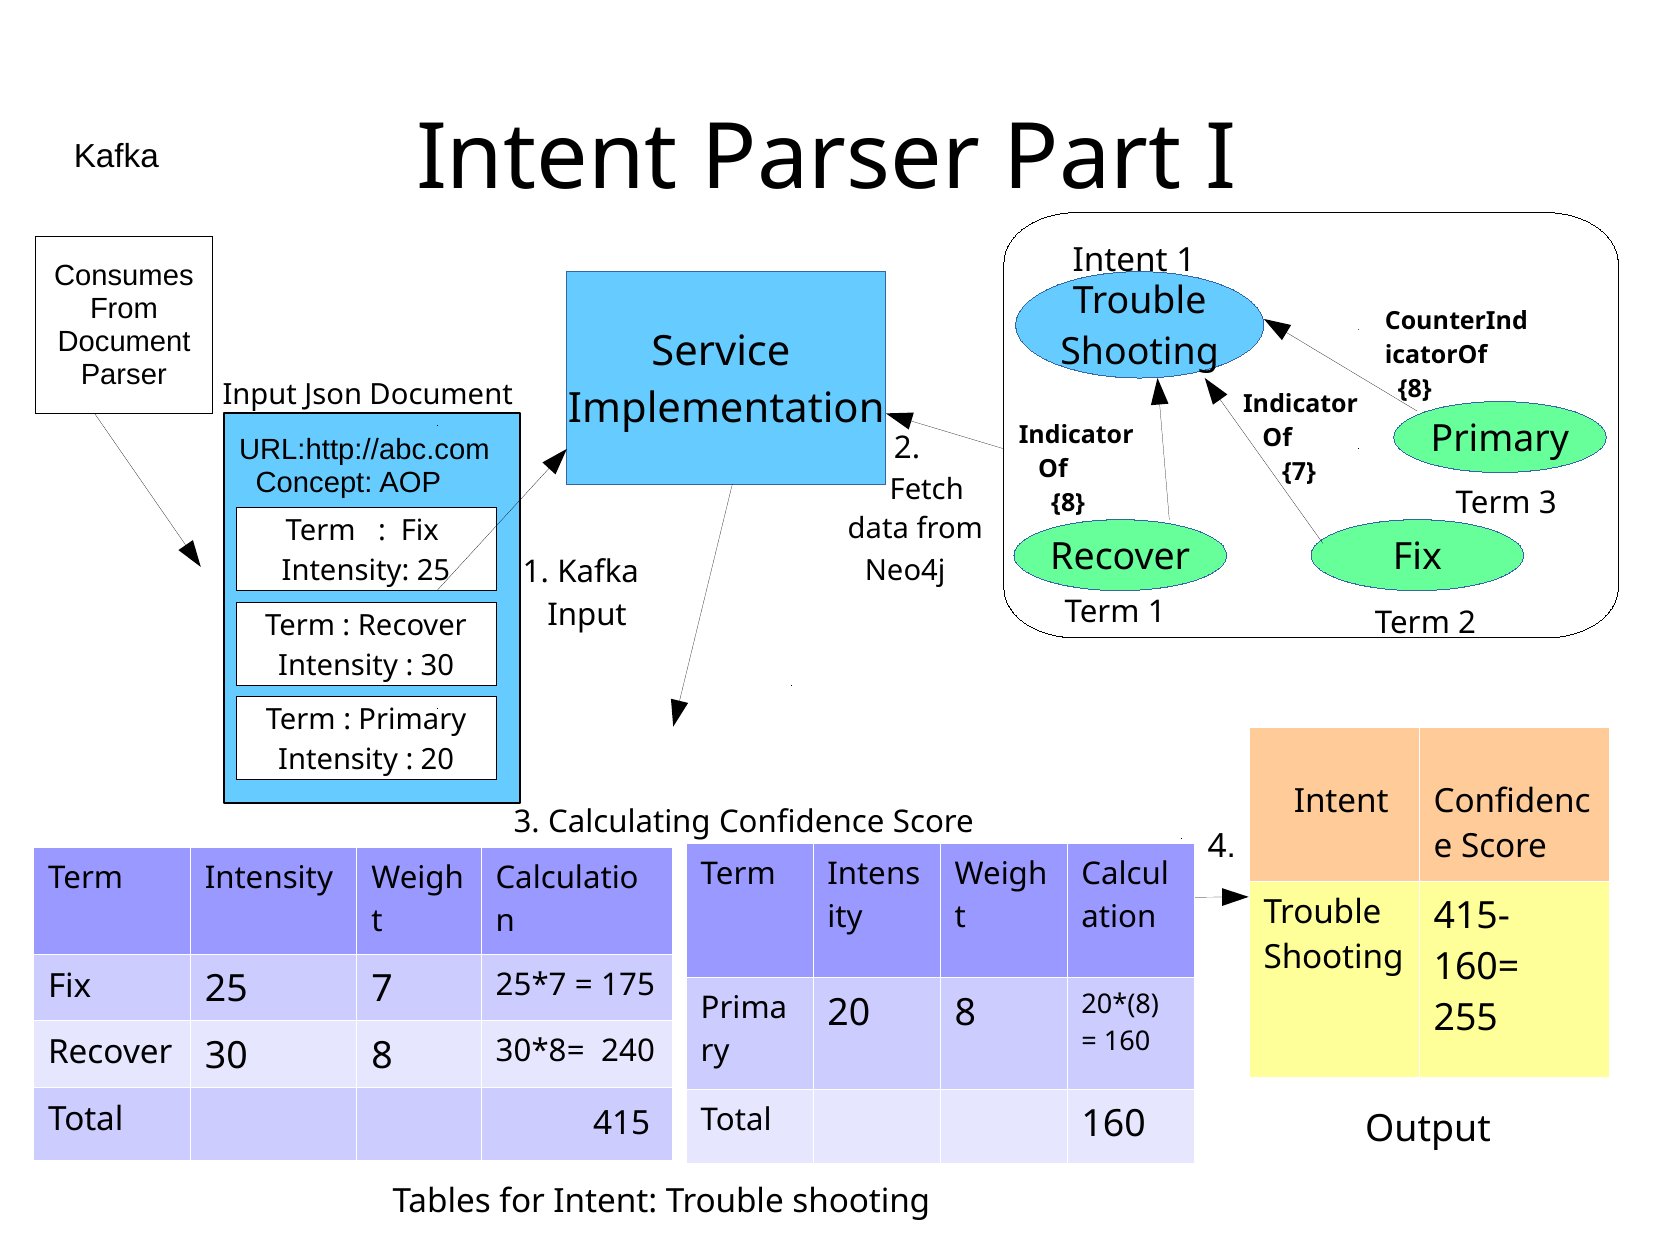

# Intent Parser Part I
Kafka
 Intent 1
Consumes
From
Document
Parser
Service
Implementation
Trouble
Shooting
CounterIndicatorOf
 {8}
 Input Json Document
Indicator Of
 {7}
Primary
Indicator Of
 {8}
 2.
 Fetch
data from
 Neo4j
URL:http://abc.com
 Concept: AOP
Term 3
Term : Fix
Intensity: 25
Recover
Fix
1. Kafka Input
 Term 1
 Term 2
Term : Recover
Intensity : 30
Term : Primary
Intensity : 20
| Intent | Confidence Score |
| --- | --- |
| Trouble Shooting | 415-160= 255 |
 3. Calculating Confidence Score
4.
| Term | Intensity | Weight | Calculation |
| --- | --- | --- | --- |
| Primary | 20 | 8 | 20\*(8) = 160 |
| Total | | | 160 |
| Term | Intensity | Weight | Calculation |
| --- | --- | --- | --- |
| Fix | 25 | 7 | 25\*7 = 175 |
| Recover | 30 | 8 | 30\*8= 240 |
| Total | | | 415 |
 Output
Tables for Intent: Trouble shooting